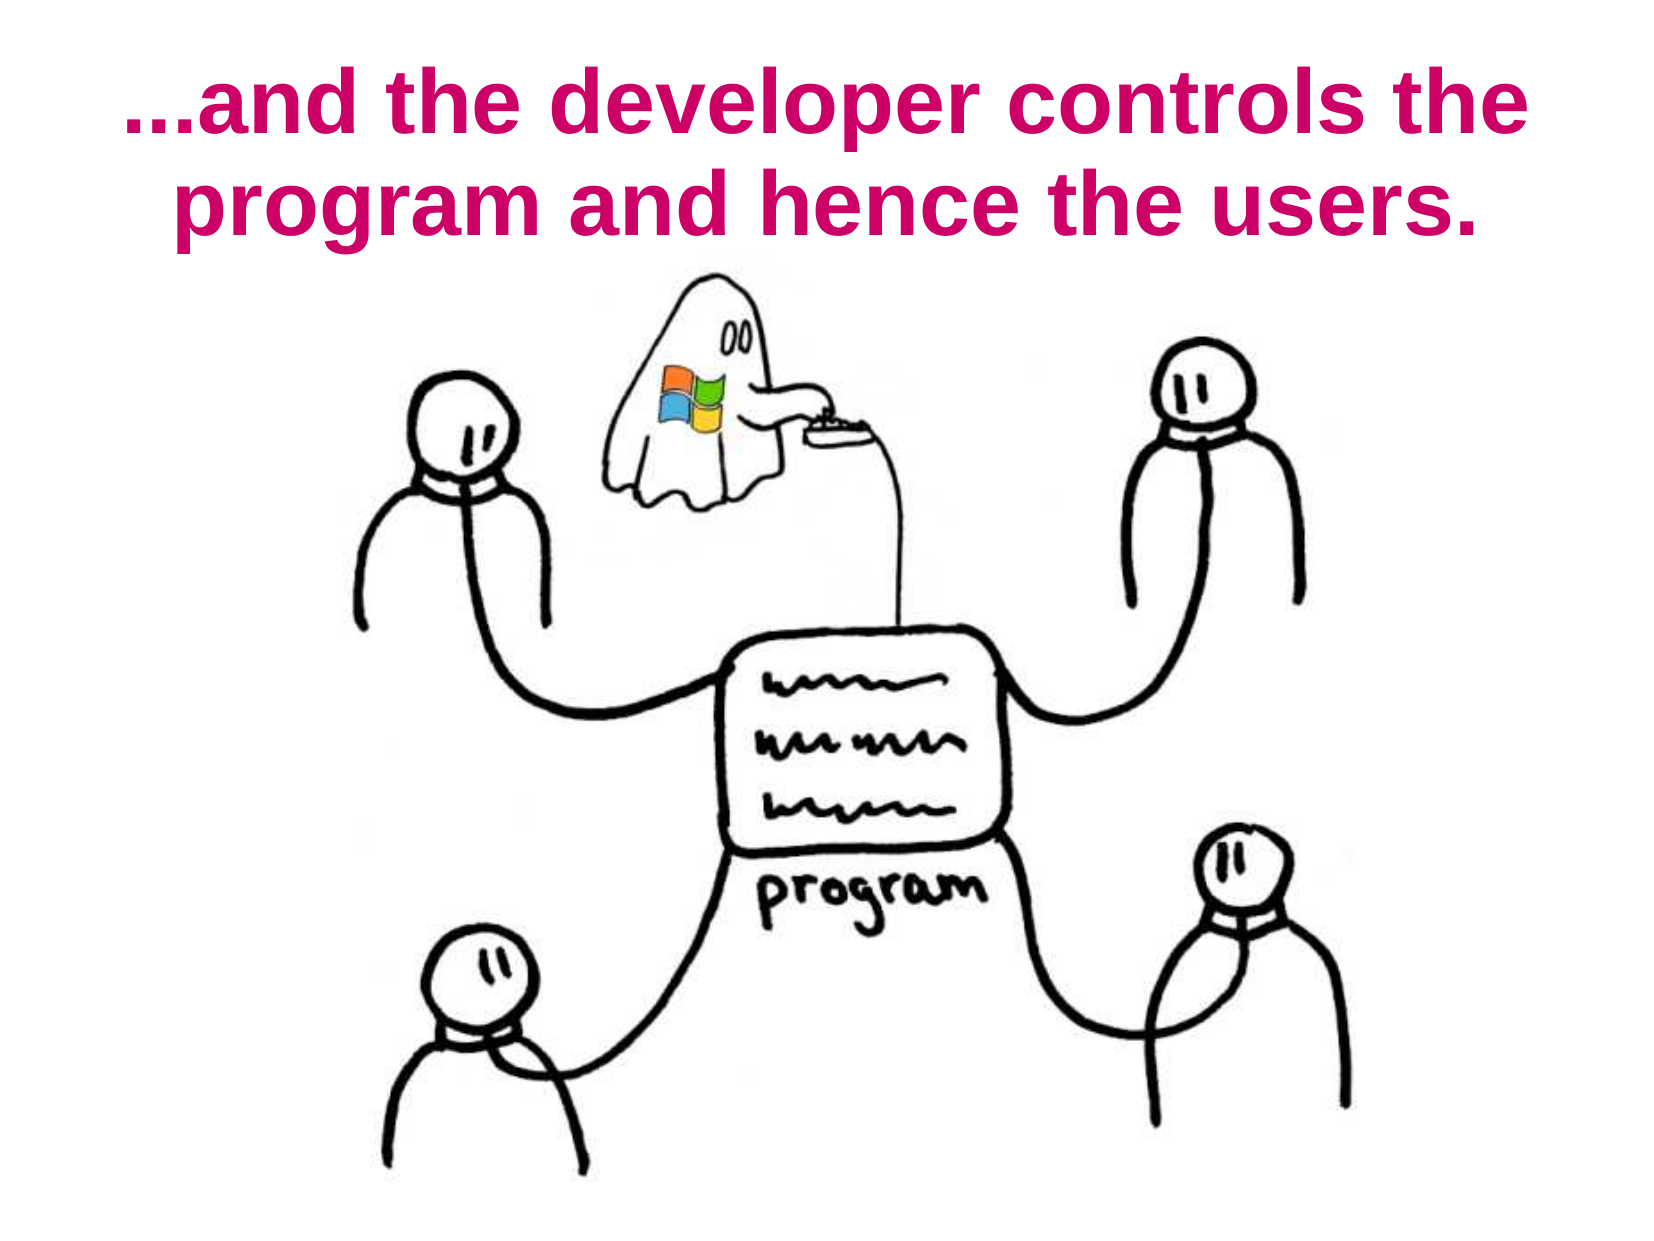

# ...and the developer controls the program and hence the users.